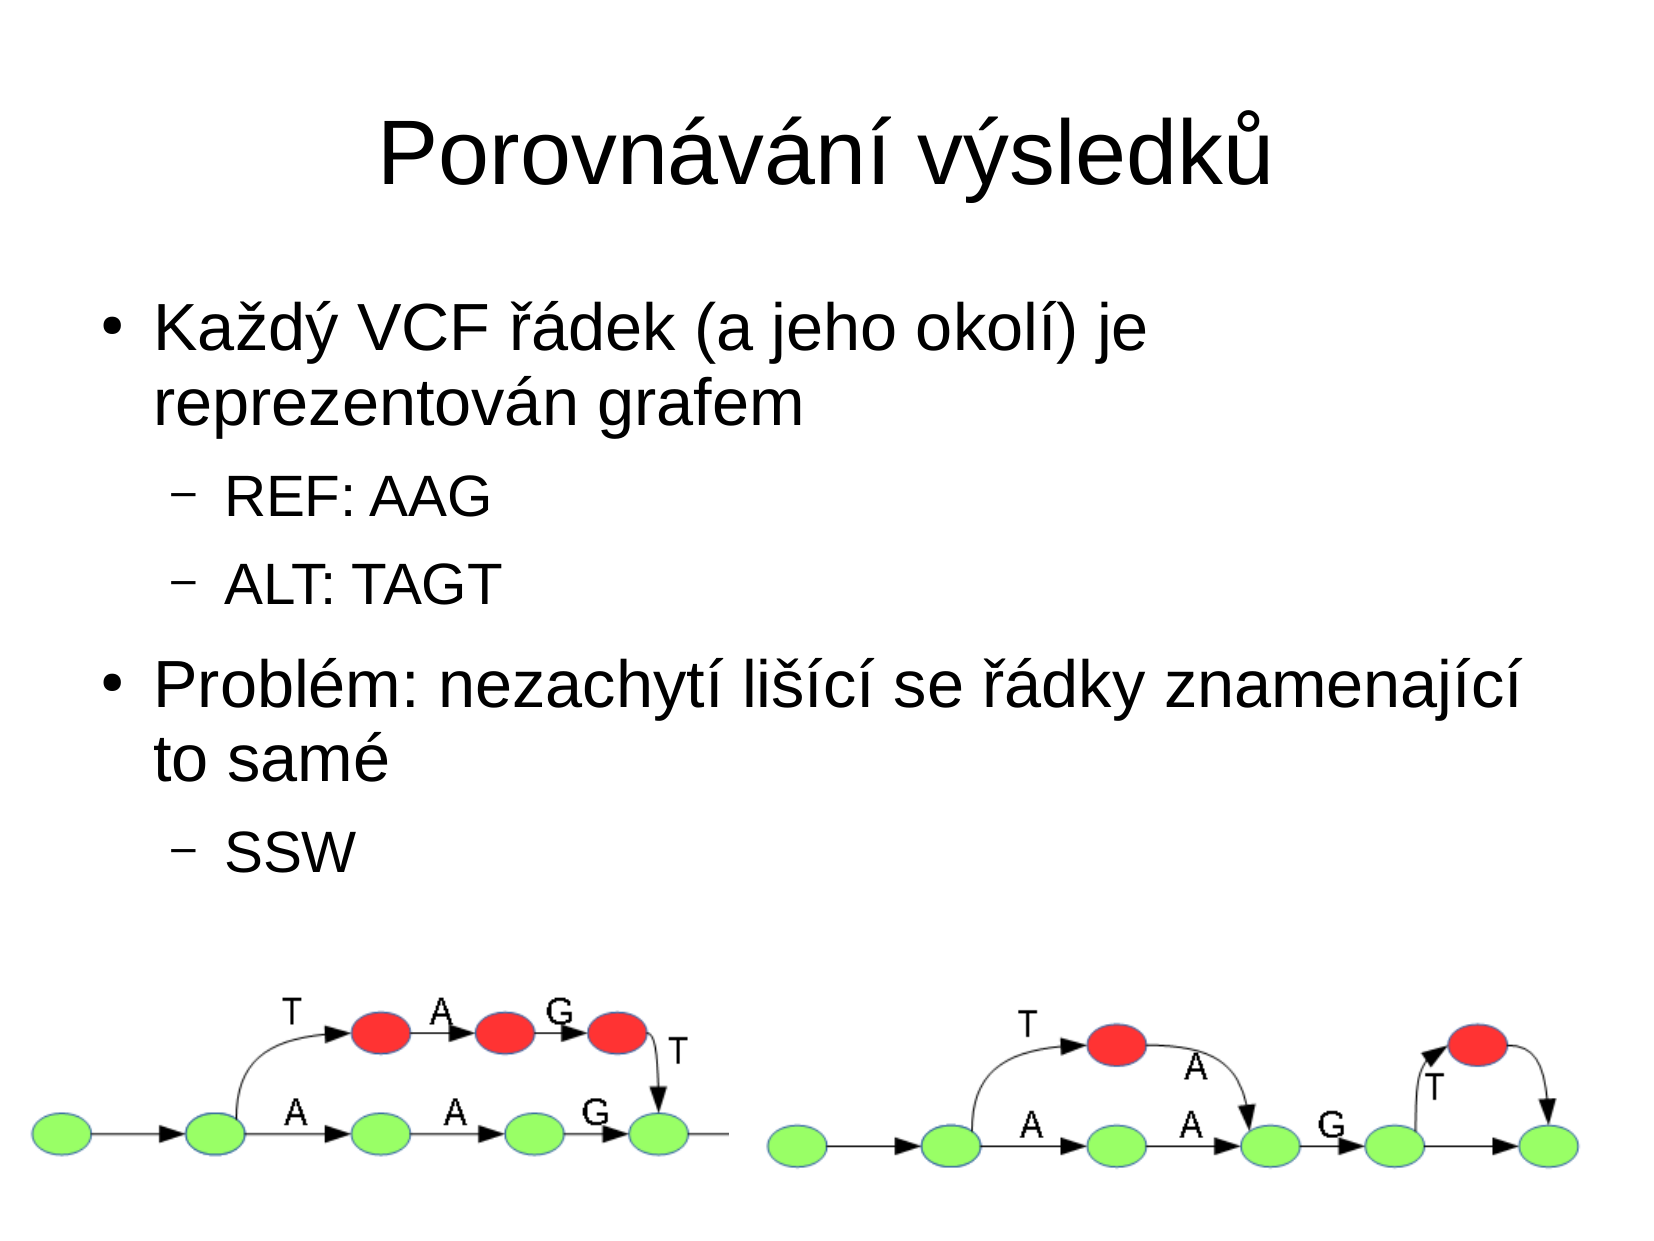

# Porovnávání výsledků
Každý VCF řádek (a jeho okolí) je reprezentován grafem
REF: AAG
ALT: TAGT
Problém: nezachytí lišící se řádky znamenající to samé
SSW